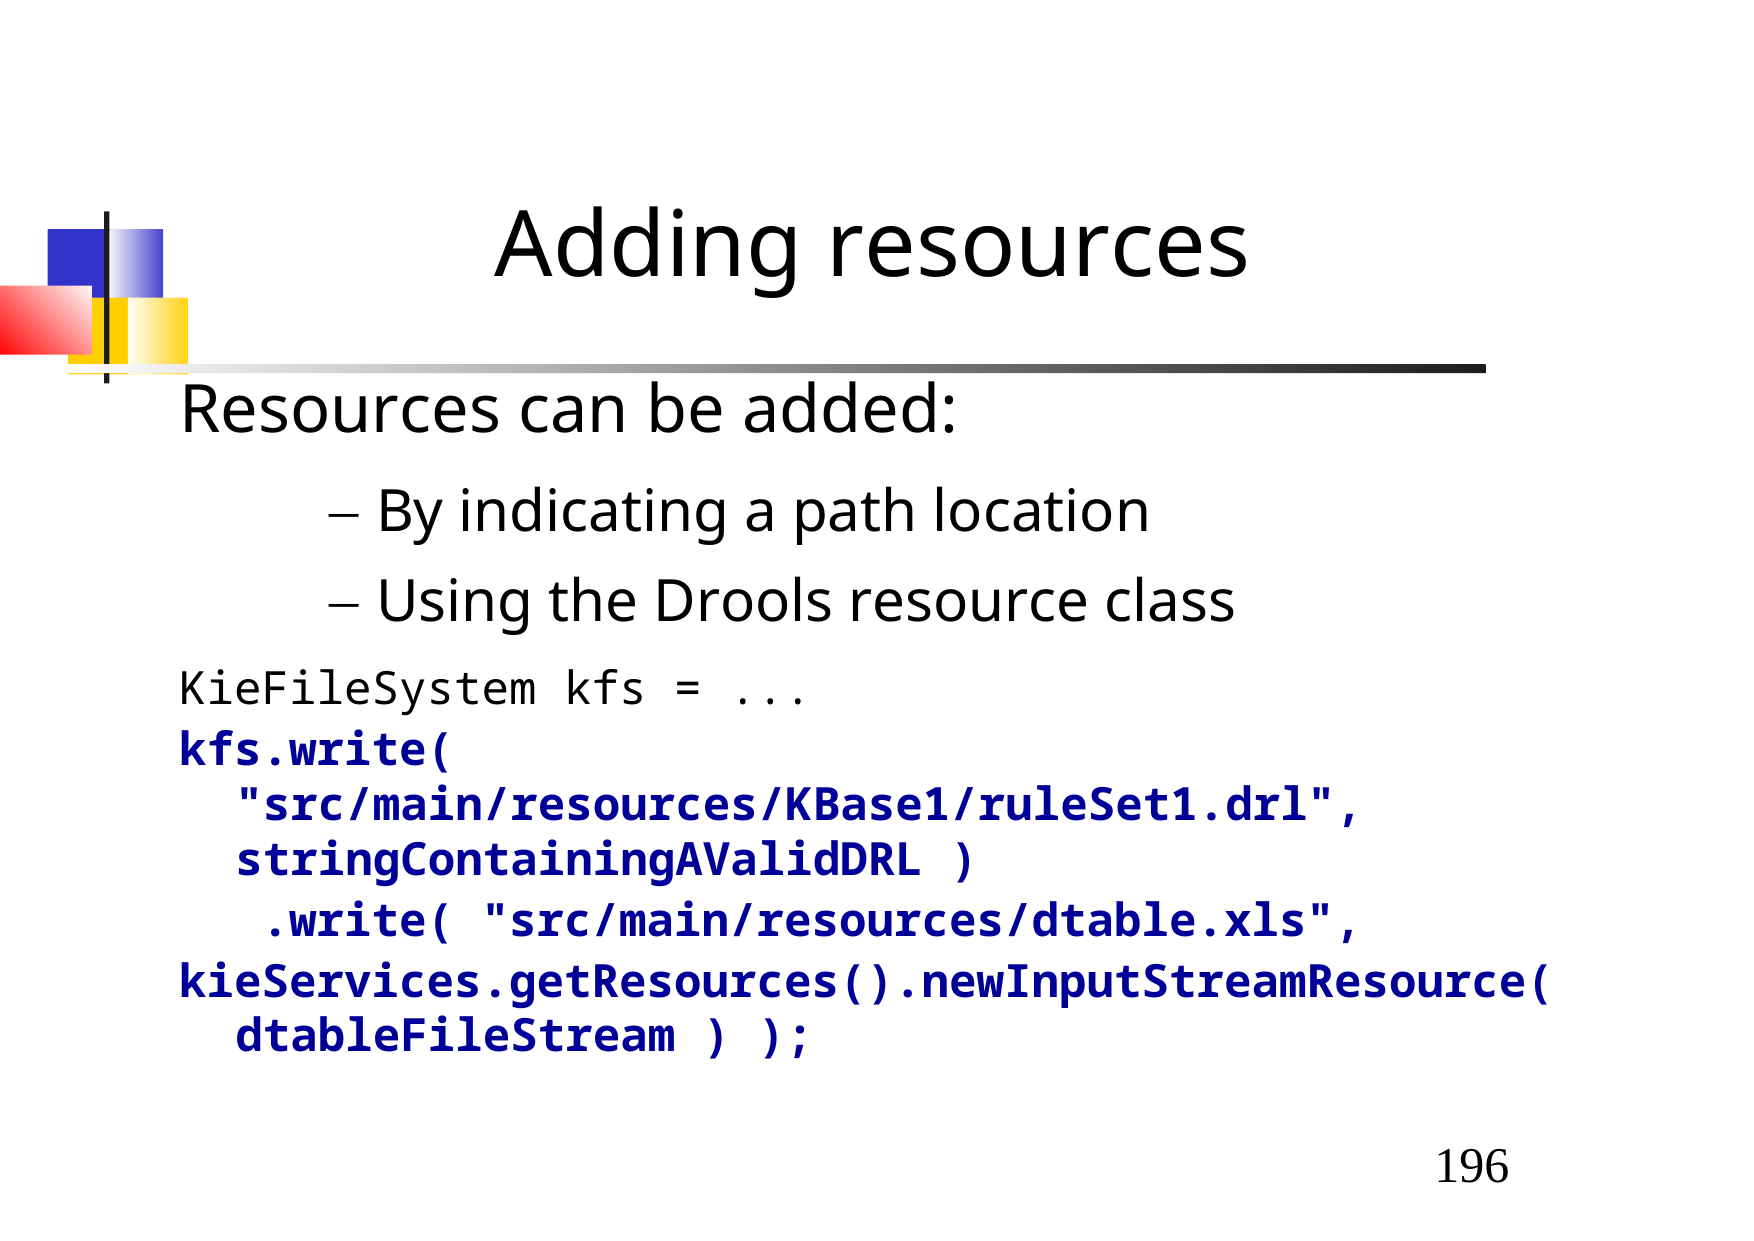

# Adding resources
Resources can be added:
By indicating a path location
Using the Drools resource class
KieFileSystem kfs = ...
kfs.write( "src/main/resources/KBase1/ruleSet1.drl", stringContainingAValidDRL )
 .write( "src/main/resources/dtable.xls",
kieServices.getResources().newInputStreamResource( dtableFileStream ) );